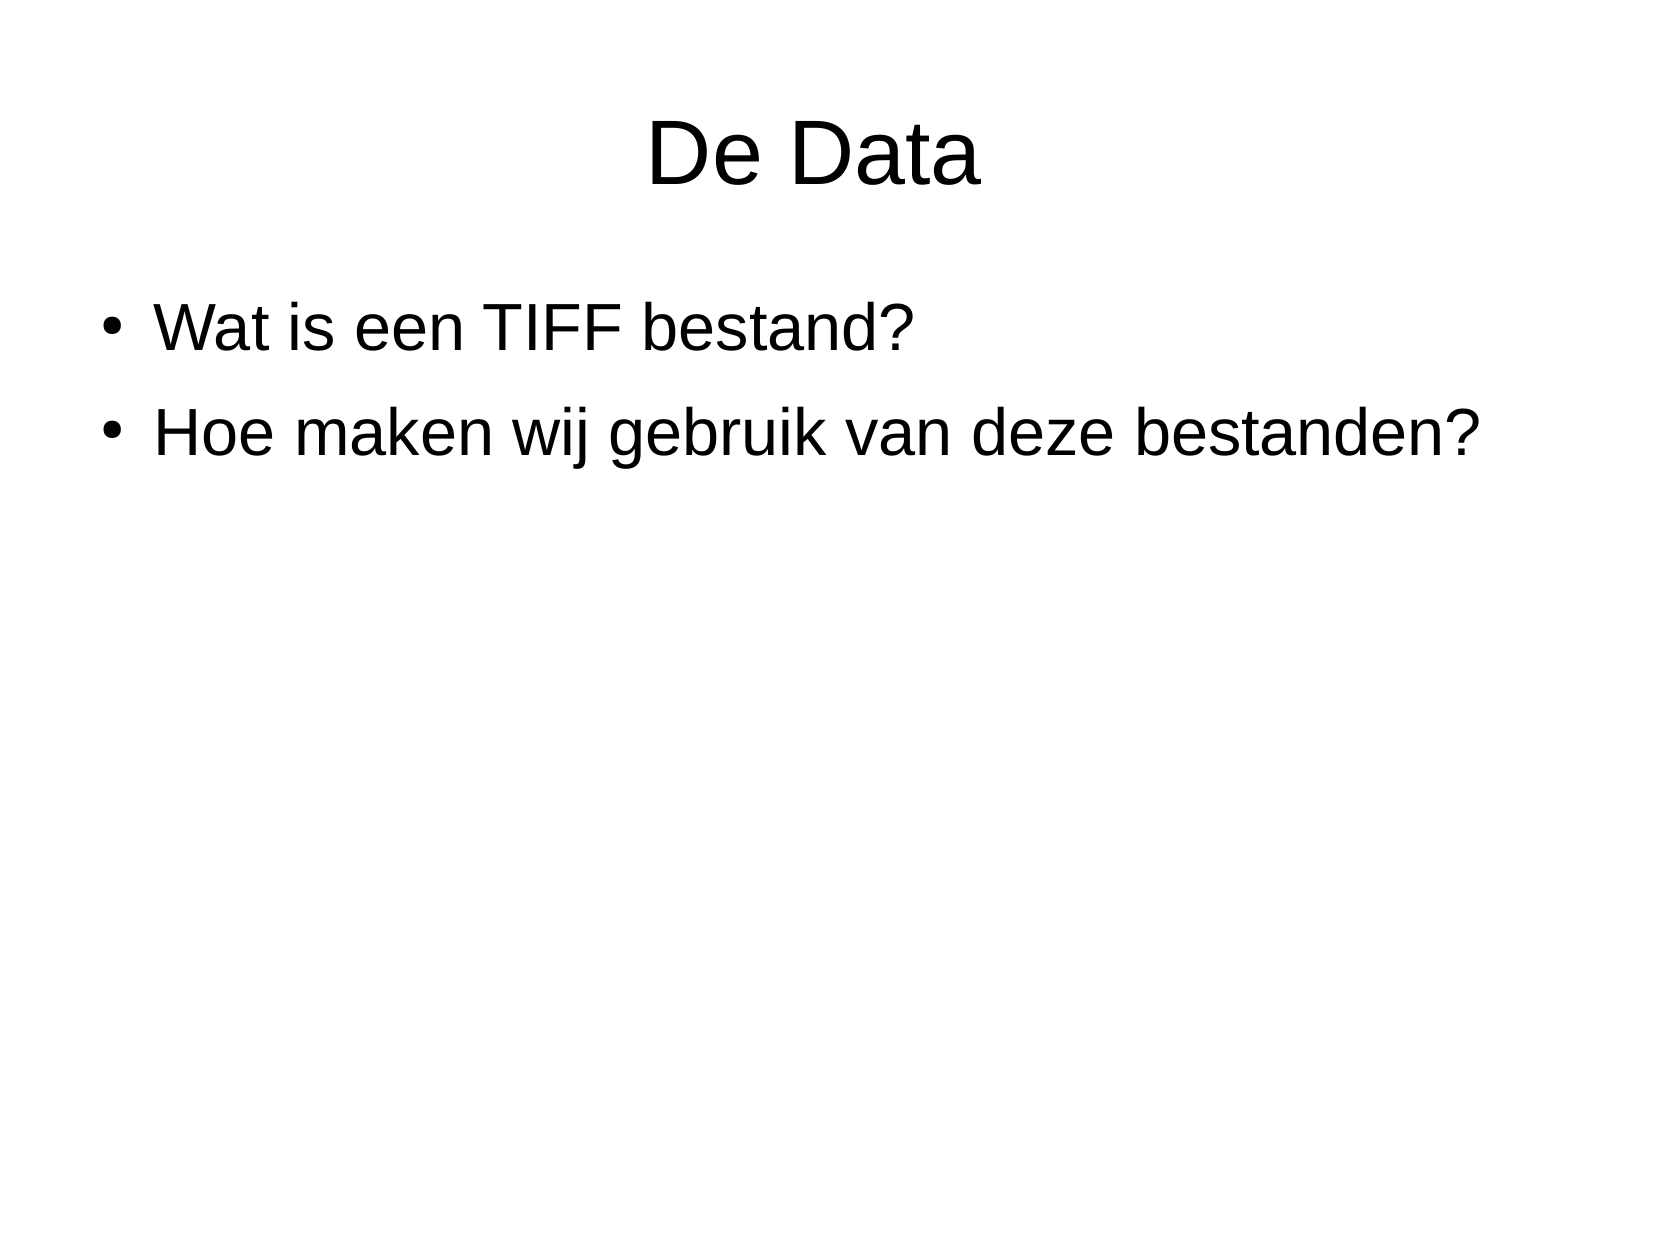

# De Data
Wat is een TIFF bestand?
Hoe maken wij gebruik van deze bestanden?